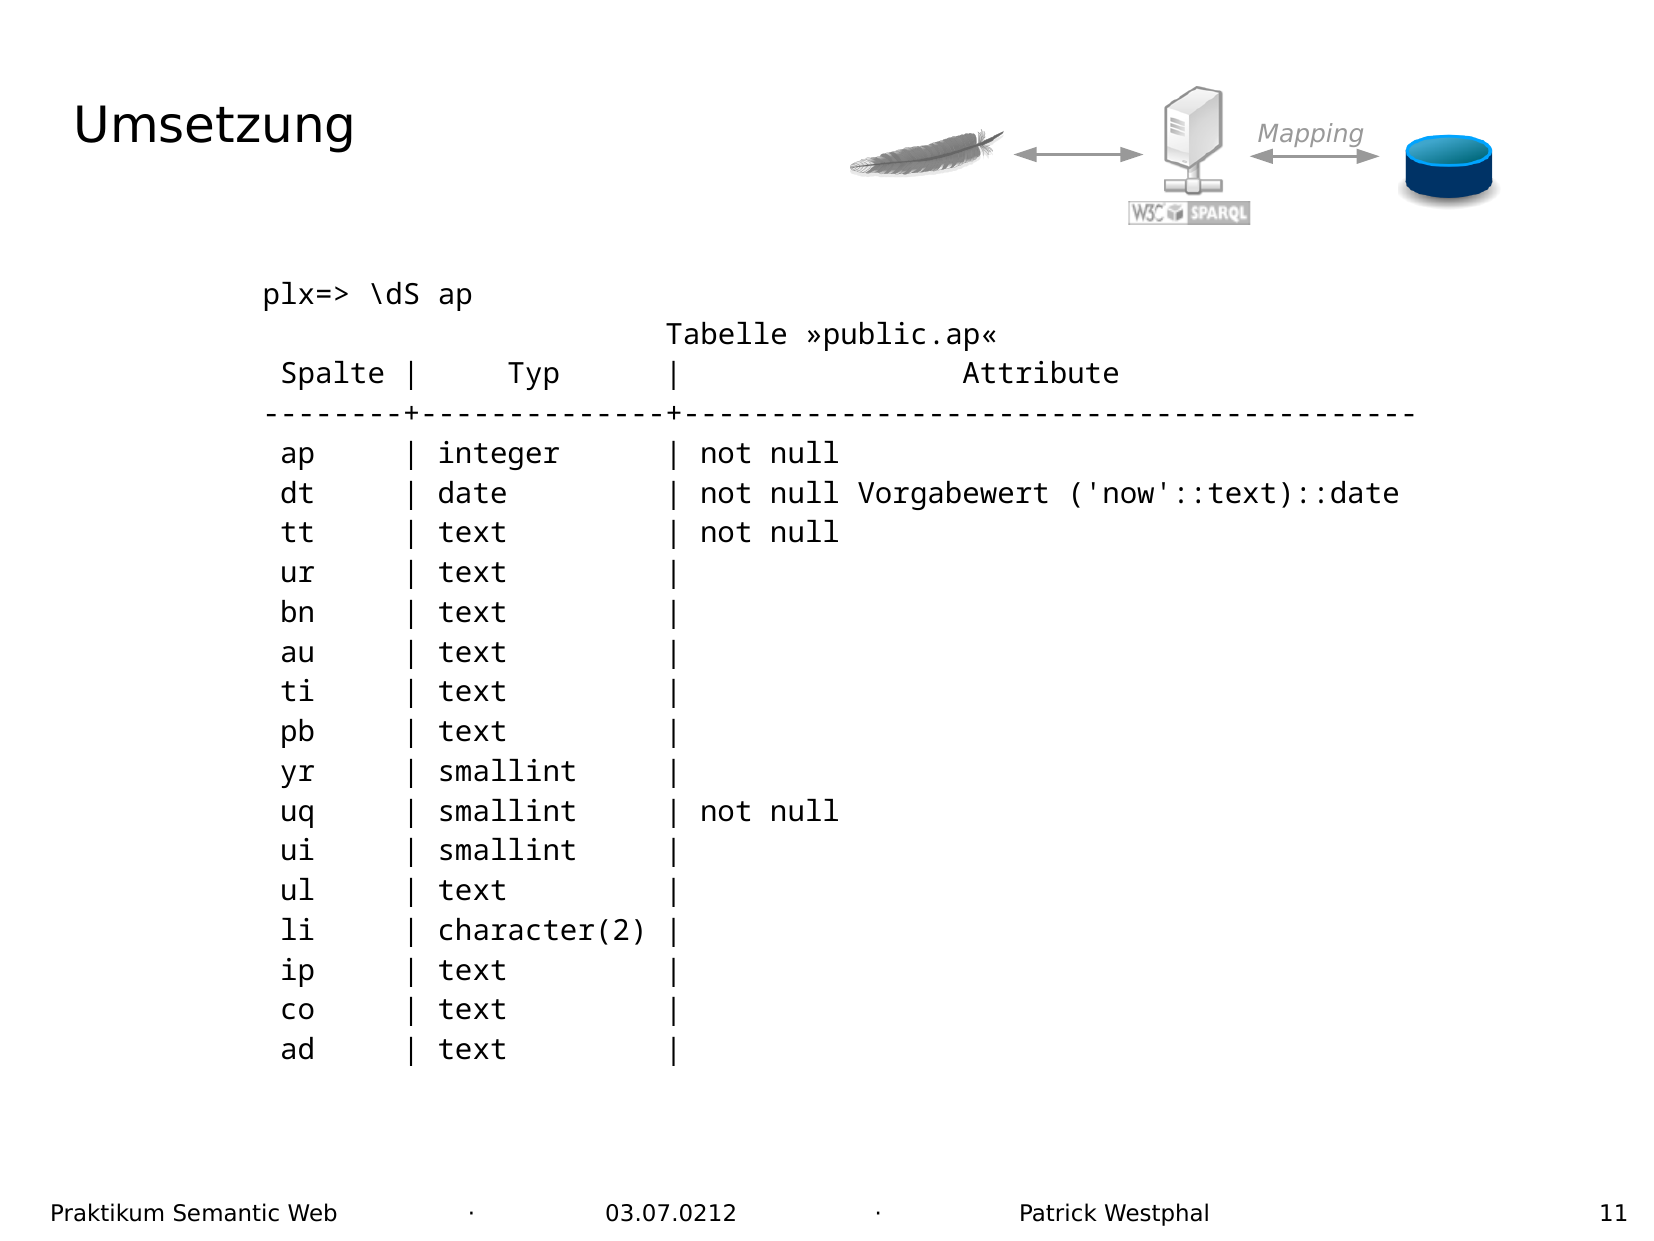

Umsetzung
Mapping
plx=> \dS ap
 Tabelle »public.ap«
 Spalte | Typ | Attribute
--------+--------------+------------------------------------------
 ap | integer | not null
 dt | date | not null Vorgabewert ('now'::text)::date
 tt | text | not null
 ur | text |
 bn | text |
 au | text |
 ti | text |
 pb | text |
 yr | smallint |
 uq | smallint | not null
 ui | smallint |
 ul | text |
 li | character(2) |
 ip | text |
 co | text |
 ad | text |
Praktikum Semantic Web · 03.07.0212 · Patrick Westphal